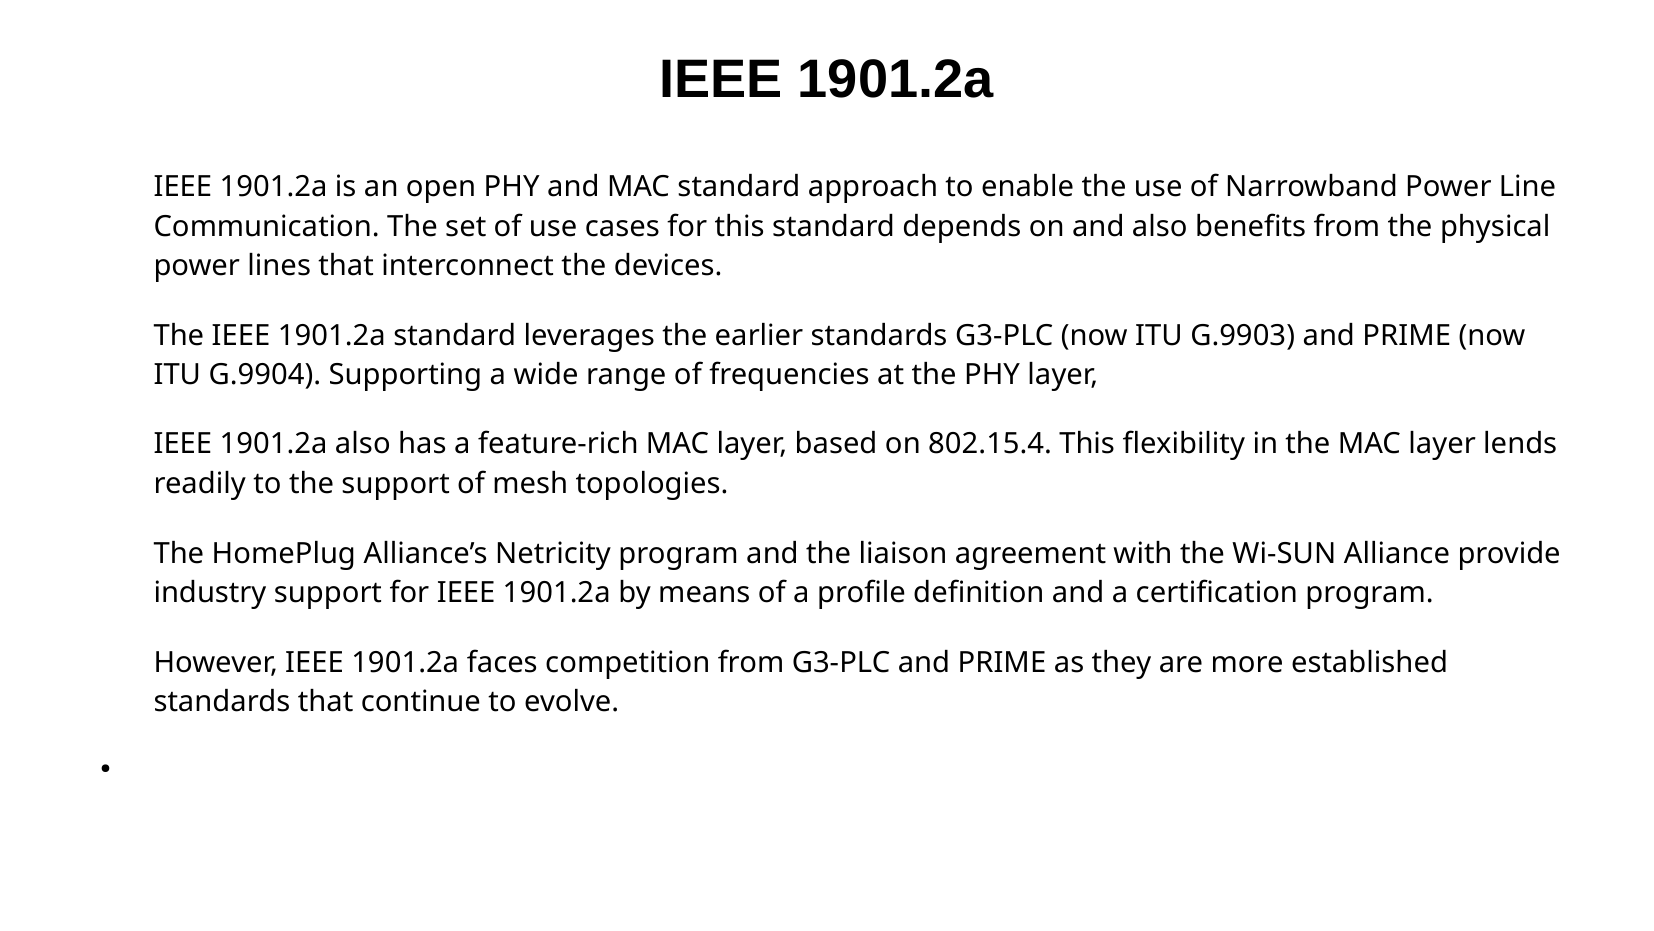

# IEEE 1901.2a
IEEE 1901.2a is an open PHY and MAC standard approach to enable the use of Narrowband Power Line Communication. The set of use cases for this standard depends on and also benefits from the physical power lines that interconnect the devices.
The IEEE 1901.2a standard leverages the earlier standards G3-PLC (now ITU G.9903) and PRIME (now ITU G.9904). Supporting a wide range of frequencies at the PHY layer,
IEEE 1901.2a also has a feature-rich MAC layer, based on 802.15.4. This flexibility in the MAC layer lends readily to the support of mesh topologies.
The HomePlug Alliance’s Netricity program and the liaison agreement with the Wi-SUN Alliance provide industry support for IEEE 1901.2a by means of a profile definition and a certification program.
However, IEEE 1901.2a faces competition from G3-PLC and PRIME as they are more established standards that continue to evolve.